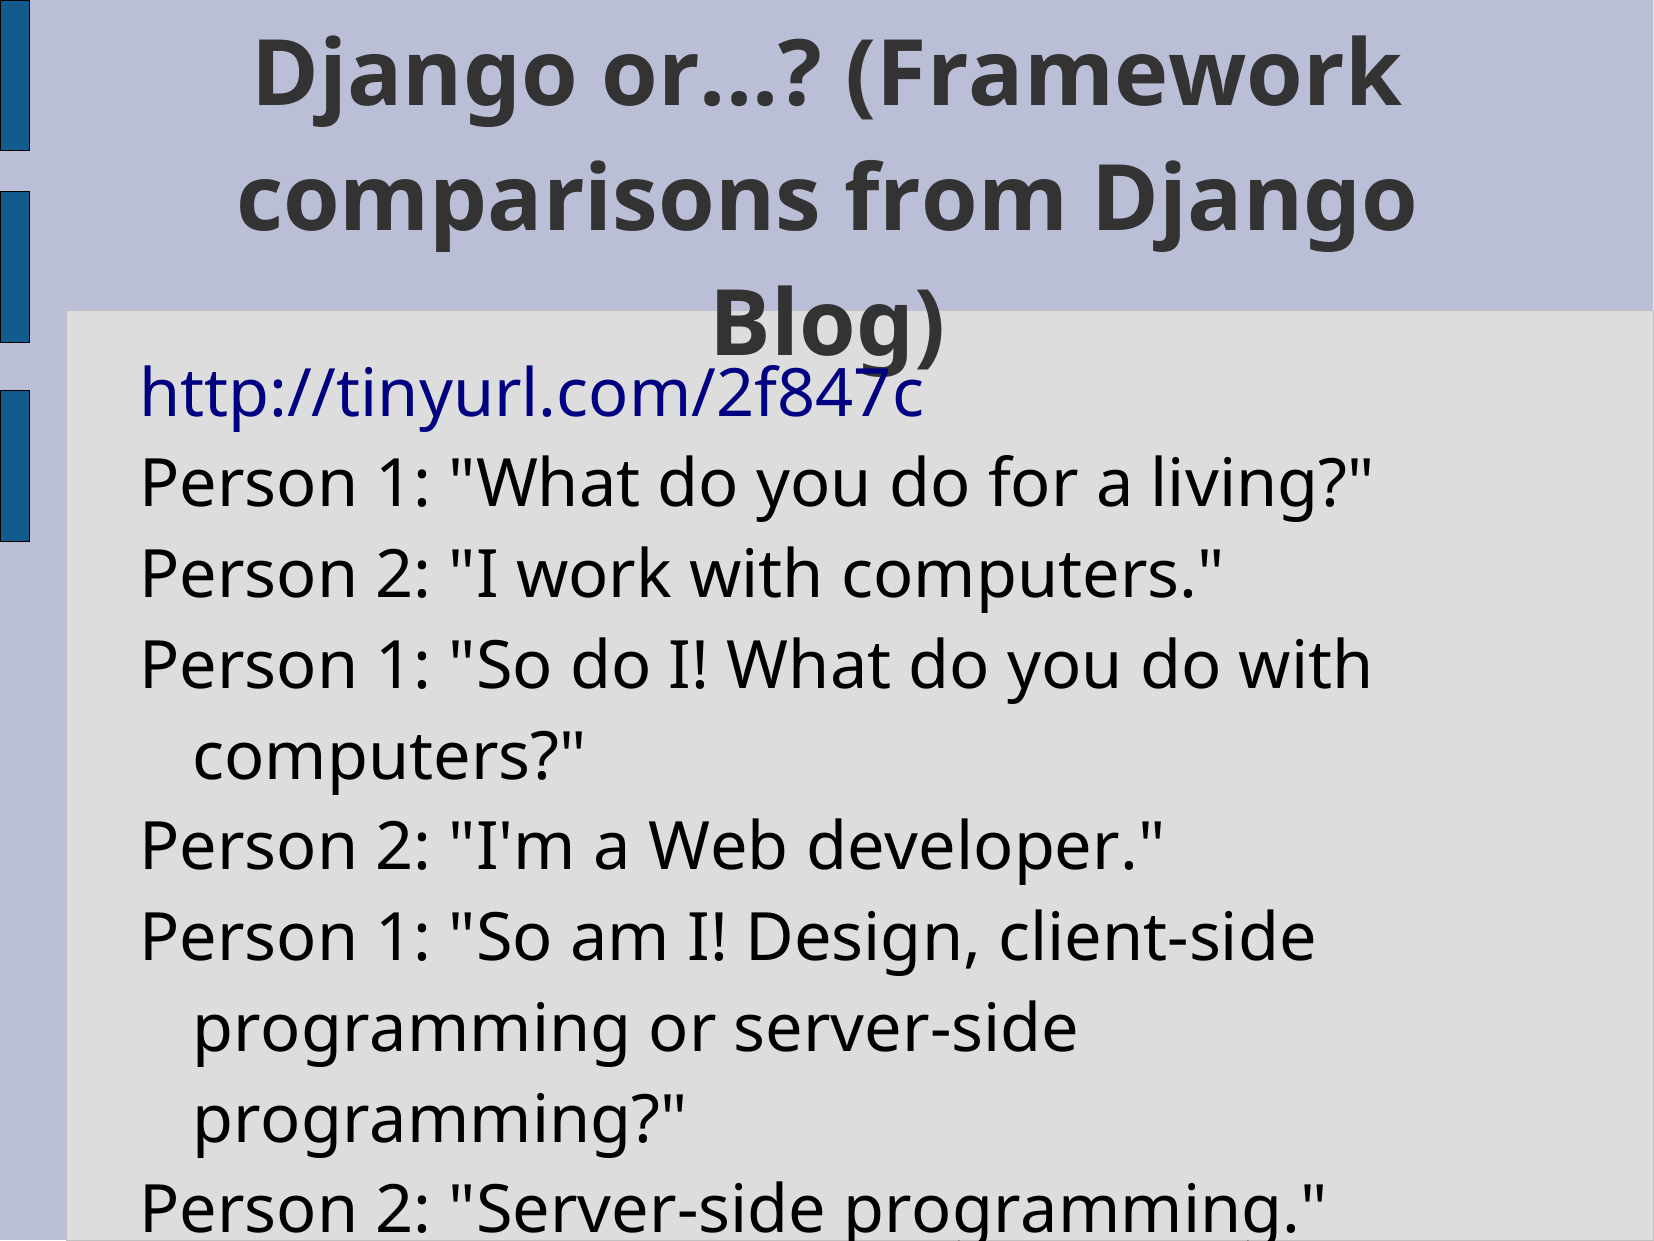

# Django or...? (Framework comparisons from Django Blog)
http://tinyurl.com/2f847c
Person 1: "What do you do for a living?"
Person 2: "I work with computers."
Person 1: "So do I! What do you do with computers?"
Person 2: "I'm a Web developer."
Person 1: "So am I! Design, client-side programming or server-side programming?"
Person 2: "Server-side programming."